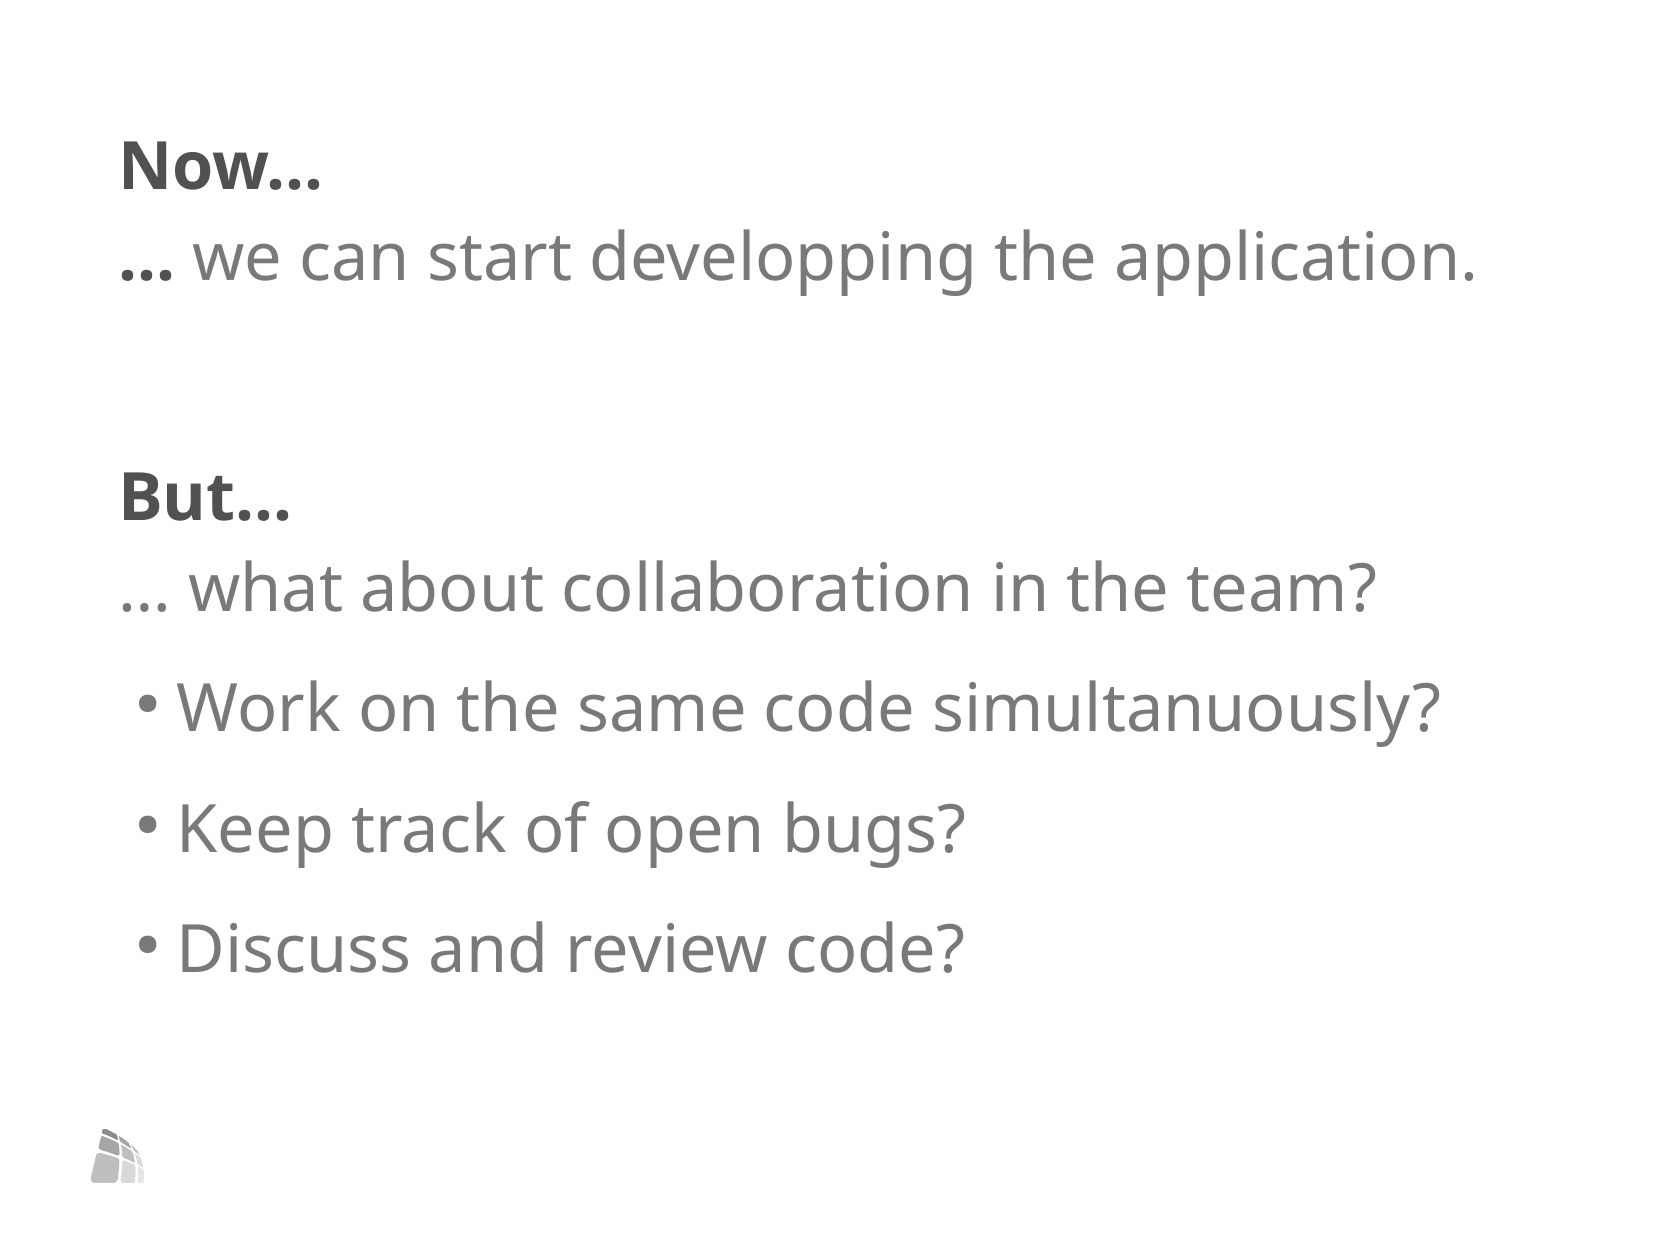

# Now... … we can start developping the application.
But...
… what about collaboration in the team?
 Work on the same code simultanuously?
 Keep track of open bugs?
 Discuss and review code?